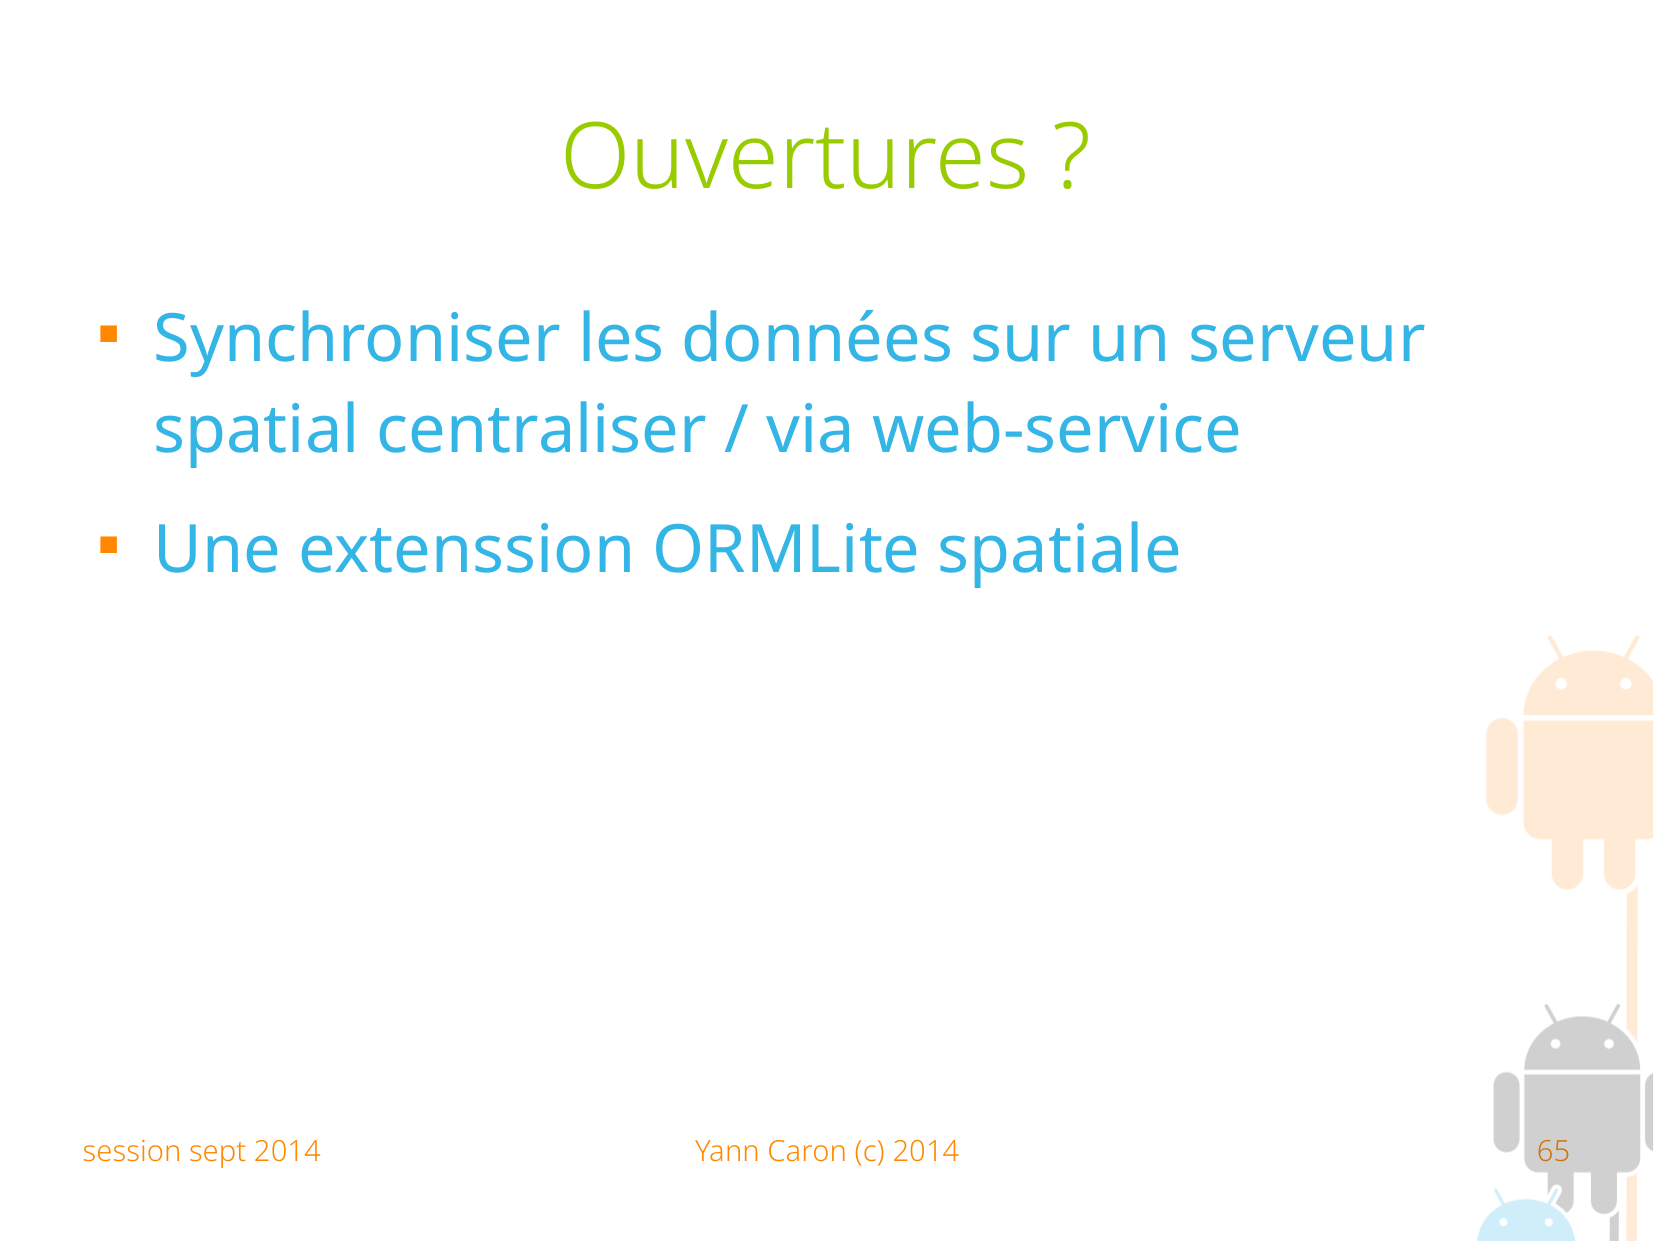

# Ouvertures ?
Synchroniser les données sur un serveur spatial centraliser / via web-service
Une extenssion ORMLite spatiale
session sept 2014
Yann Caron (c) 2014
65